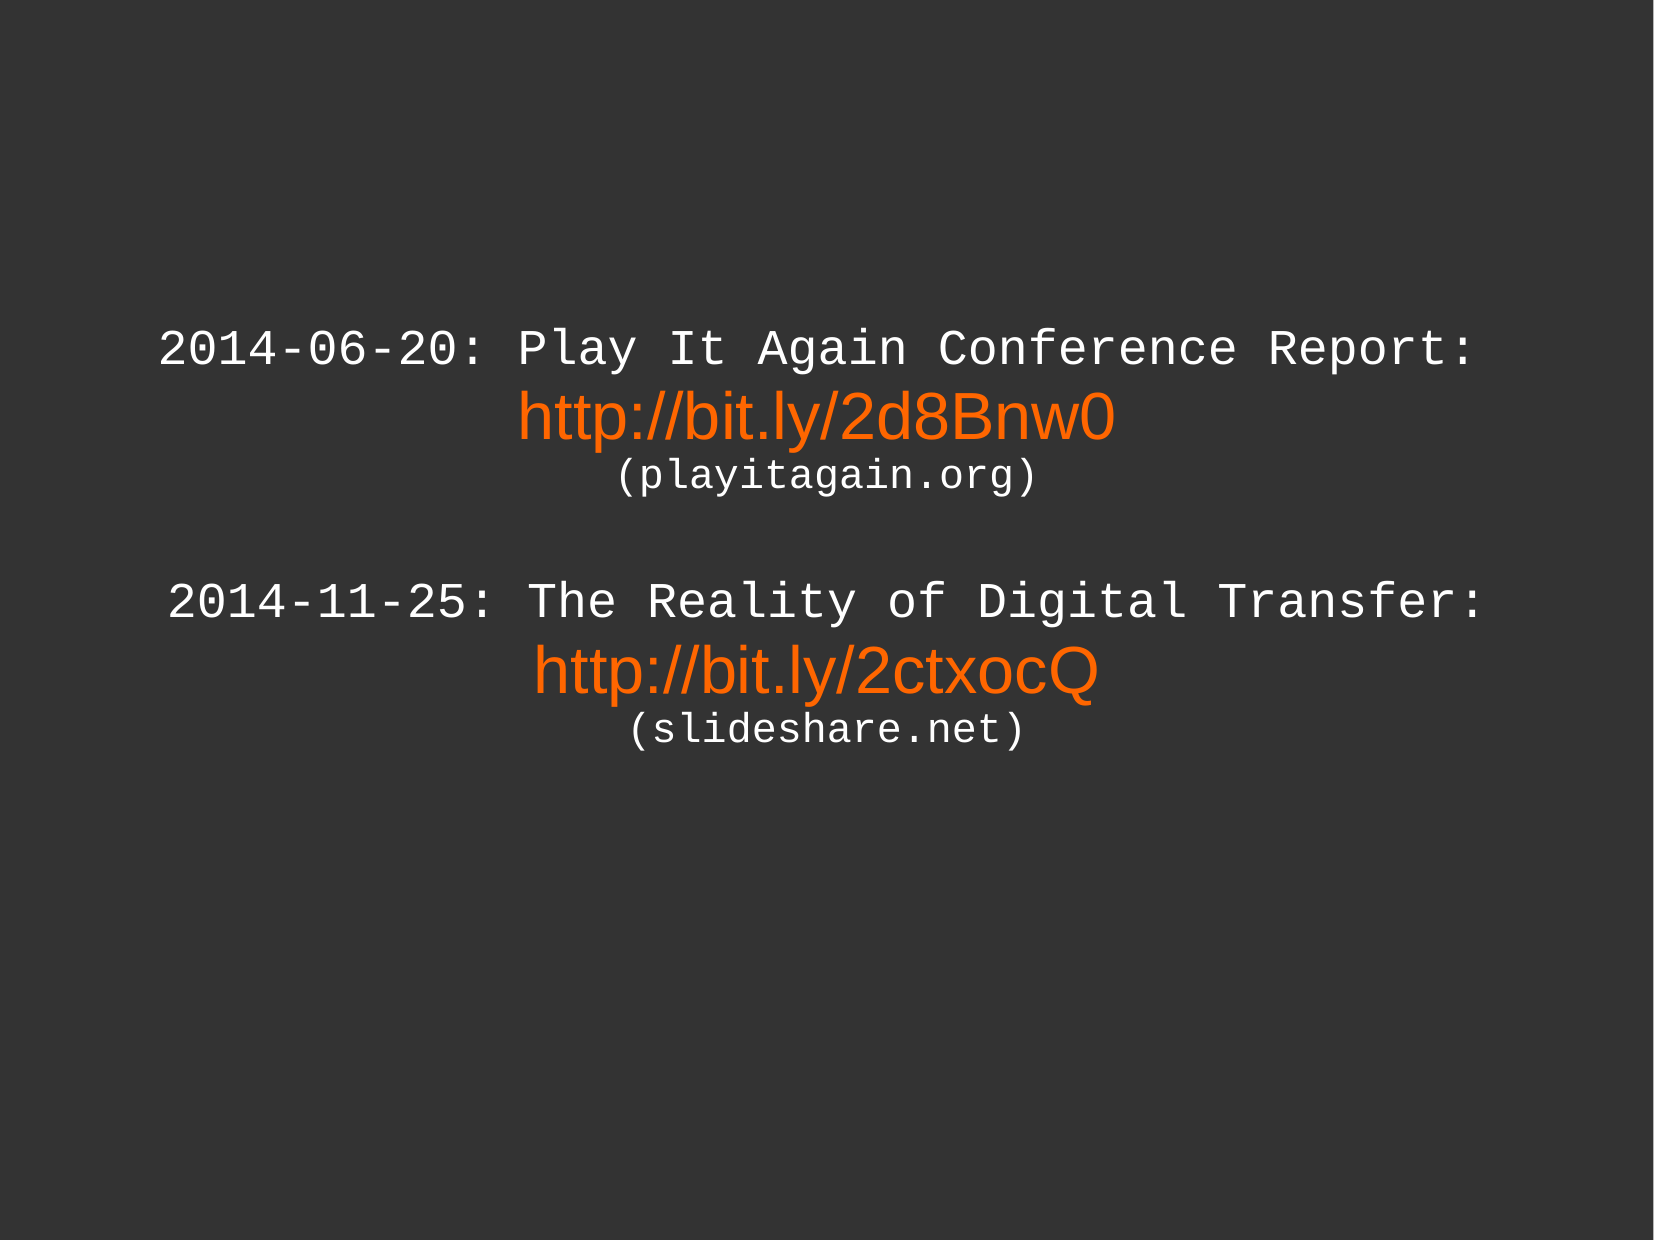

# 2014-06-20: Play It Again Conference Report: http://bit.ly/2d8Bnw0
(playitagain.org)
2014-11-25: The Reality of Digital Transfer:
http://bit.ly/2ctxocQ
(slideshare.net)